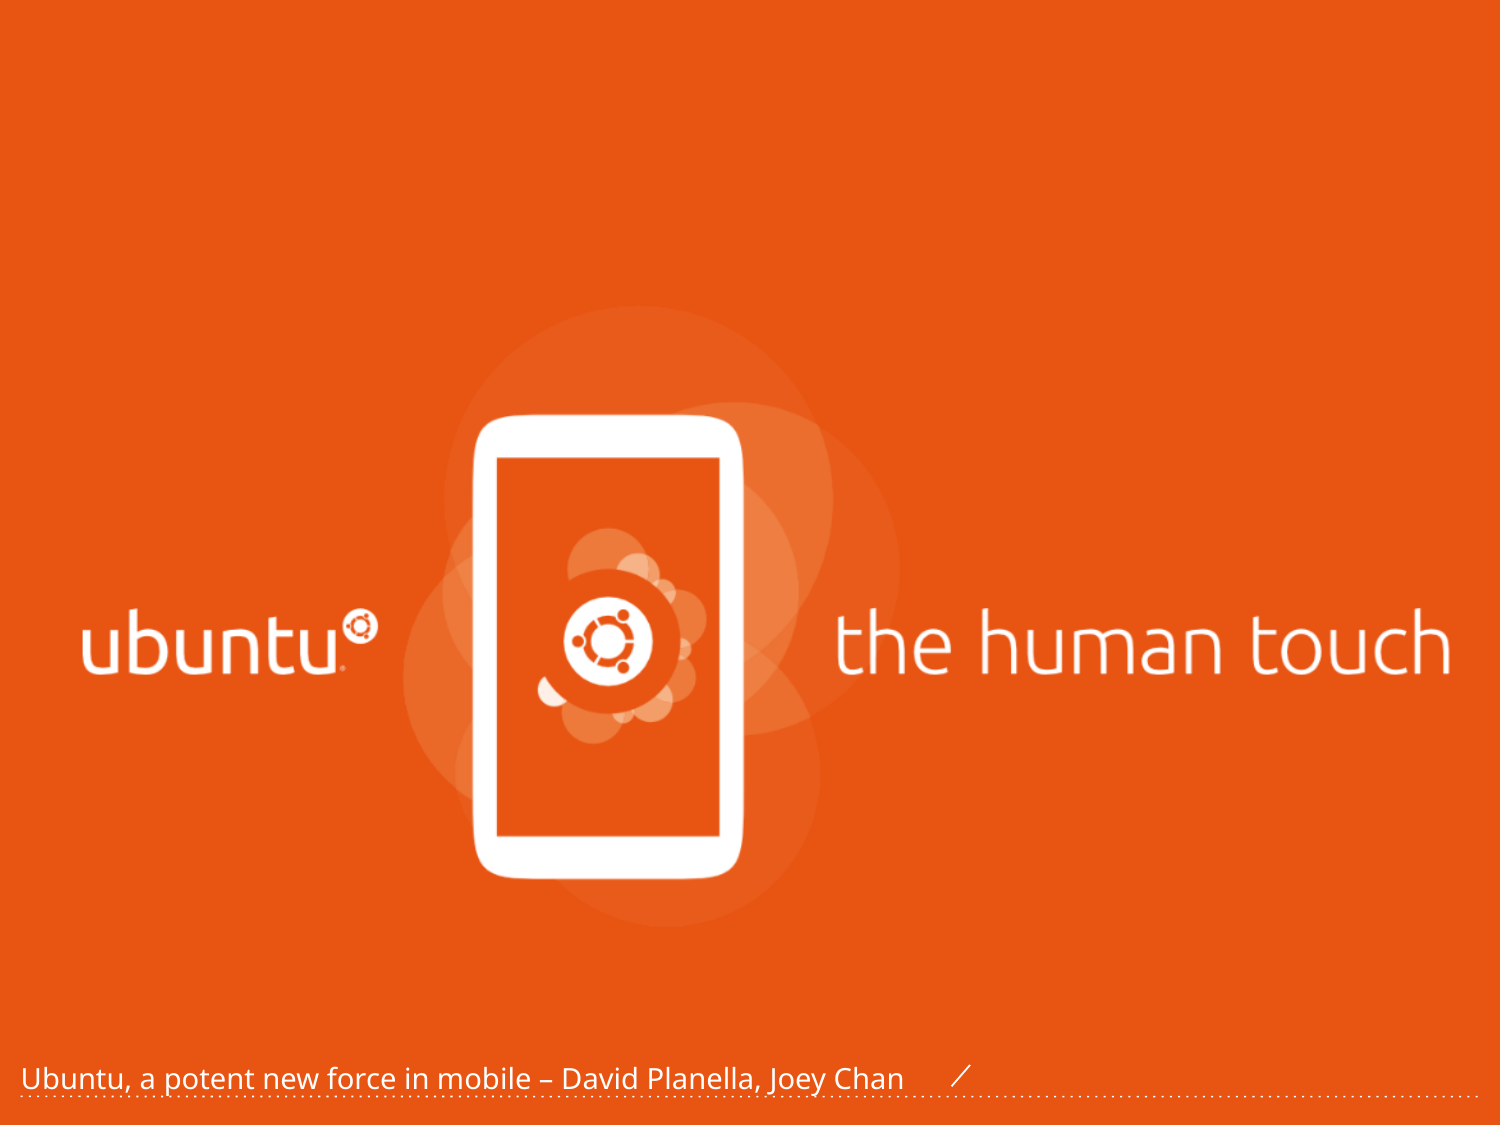

Ubuntu, a potent new force in mobile – David Planella, Joey Chan